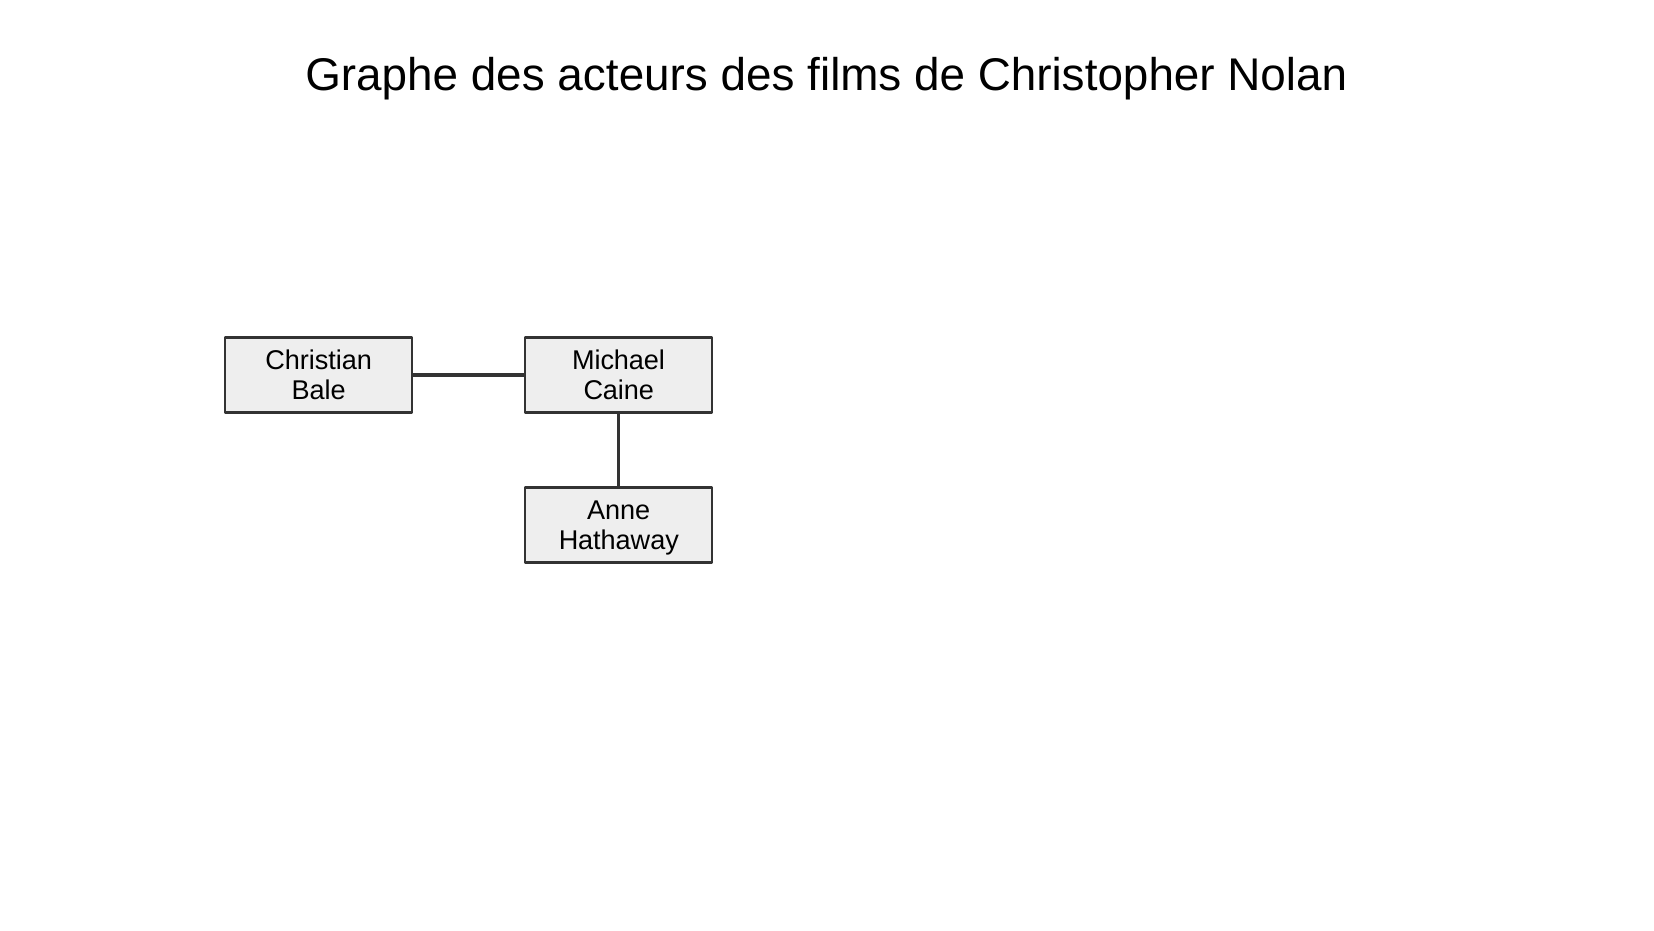

# Graphe des acteurs des films de Christopher Nolan
Christian
Bale
Michael
Caine
Anne
Hathaway